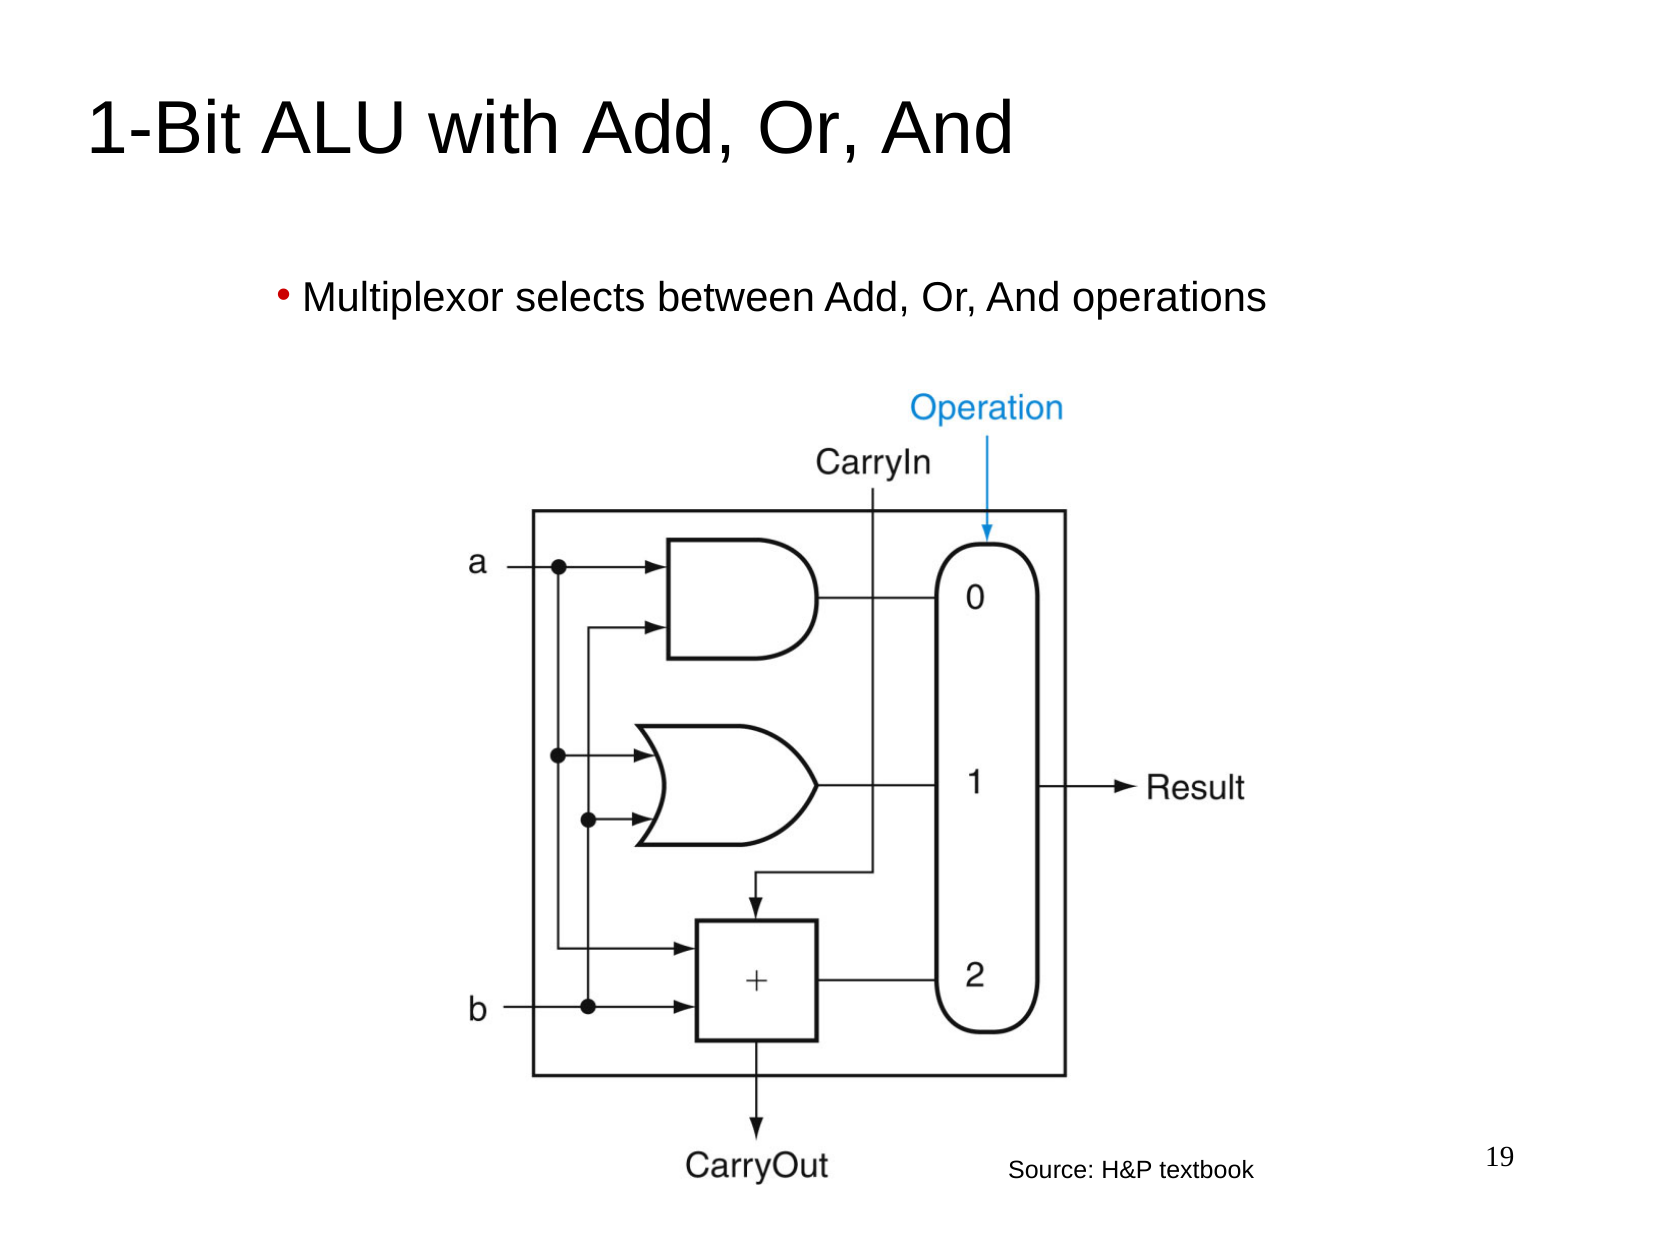

1-Bit ALU with Add, Or, And
 Multiplexor selects between Add, Or, And operations
Source: H&P textbook